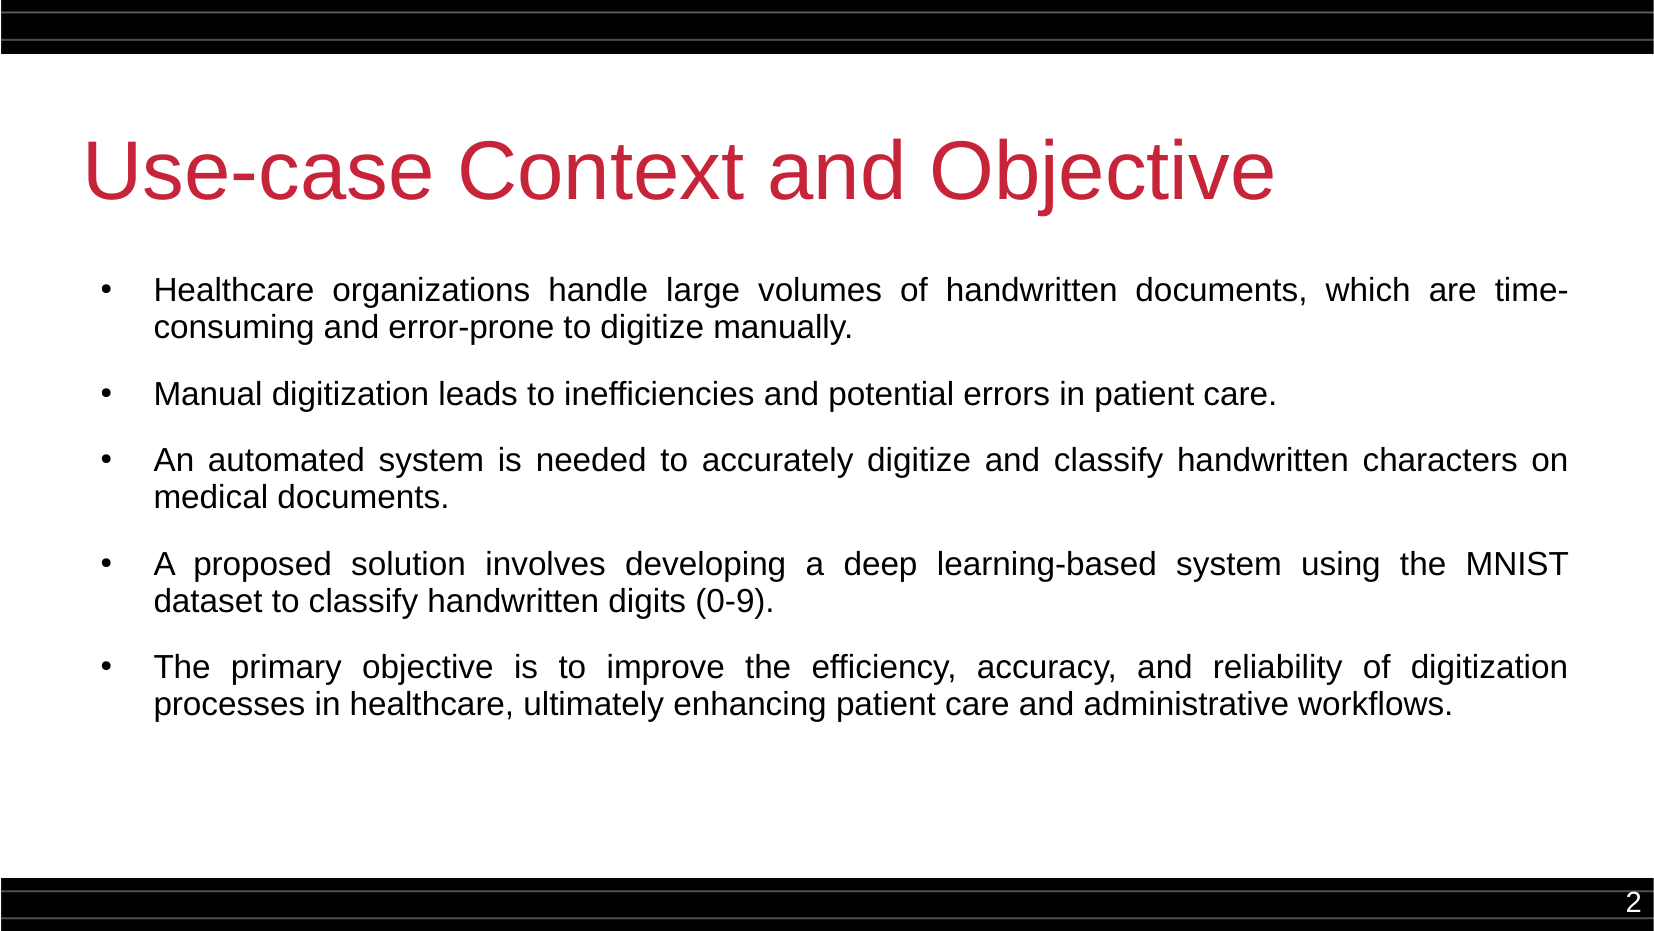

# Use-case Context and Objective
Healthcare organizations handle large volumes of handwritten documents, which are time-consuming and error-prone to digitize manually.
Manual digitization leads to inefficiencies and potential errors in patient care.
An automated system is needed to accurately digitize and classify handwritten characters on medical documents.
A proposed solution involves developing a deep learning-based system using the MNIST dataset to classify handwritten digits (0-9).
The primary objective is to improve the efficiency, accuracy, and reliability of digitization processes in healthcare, ultimately enhancing patient care and administrative workflows.